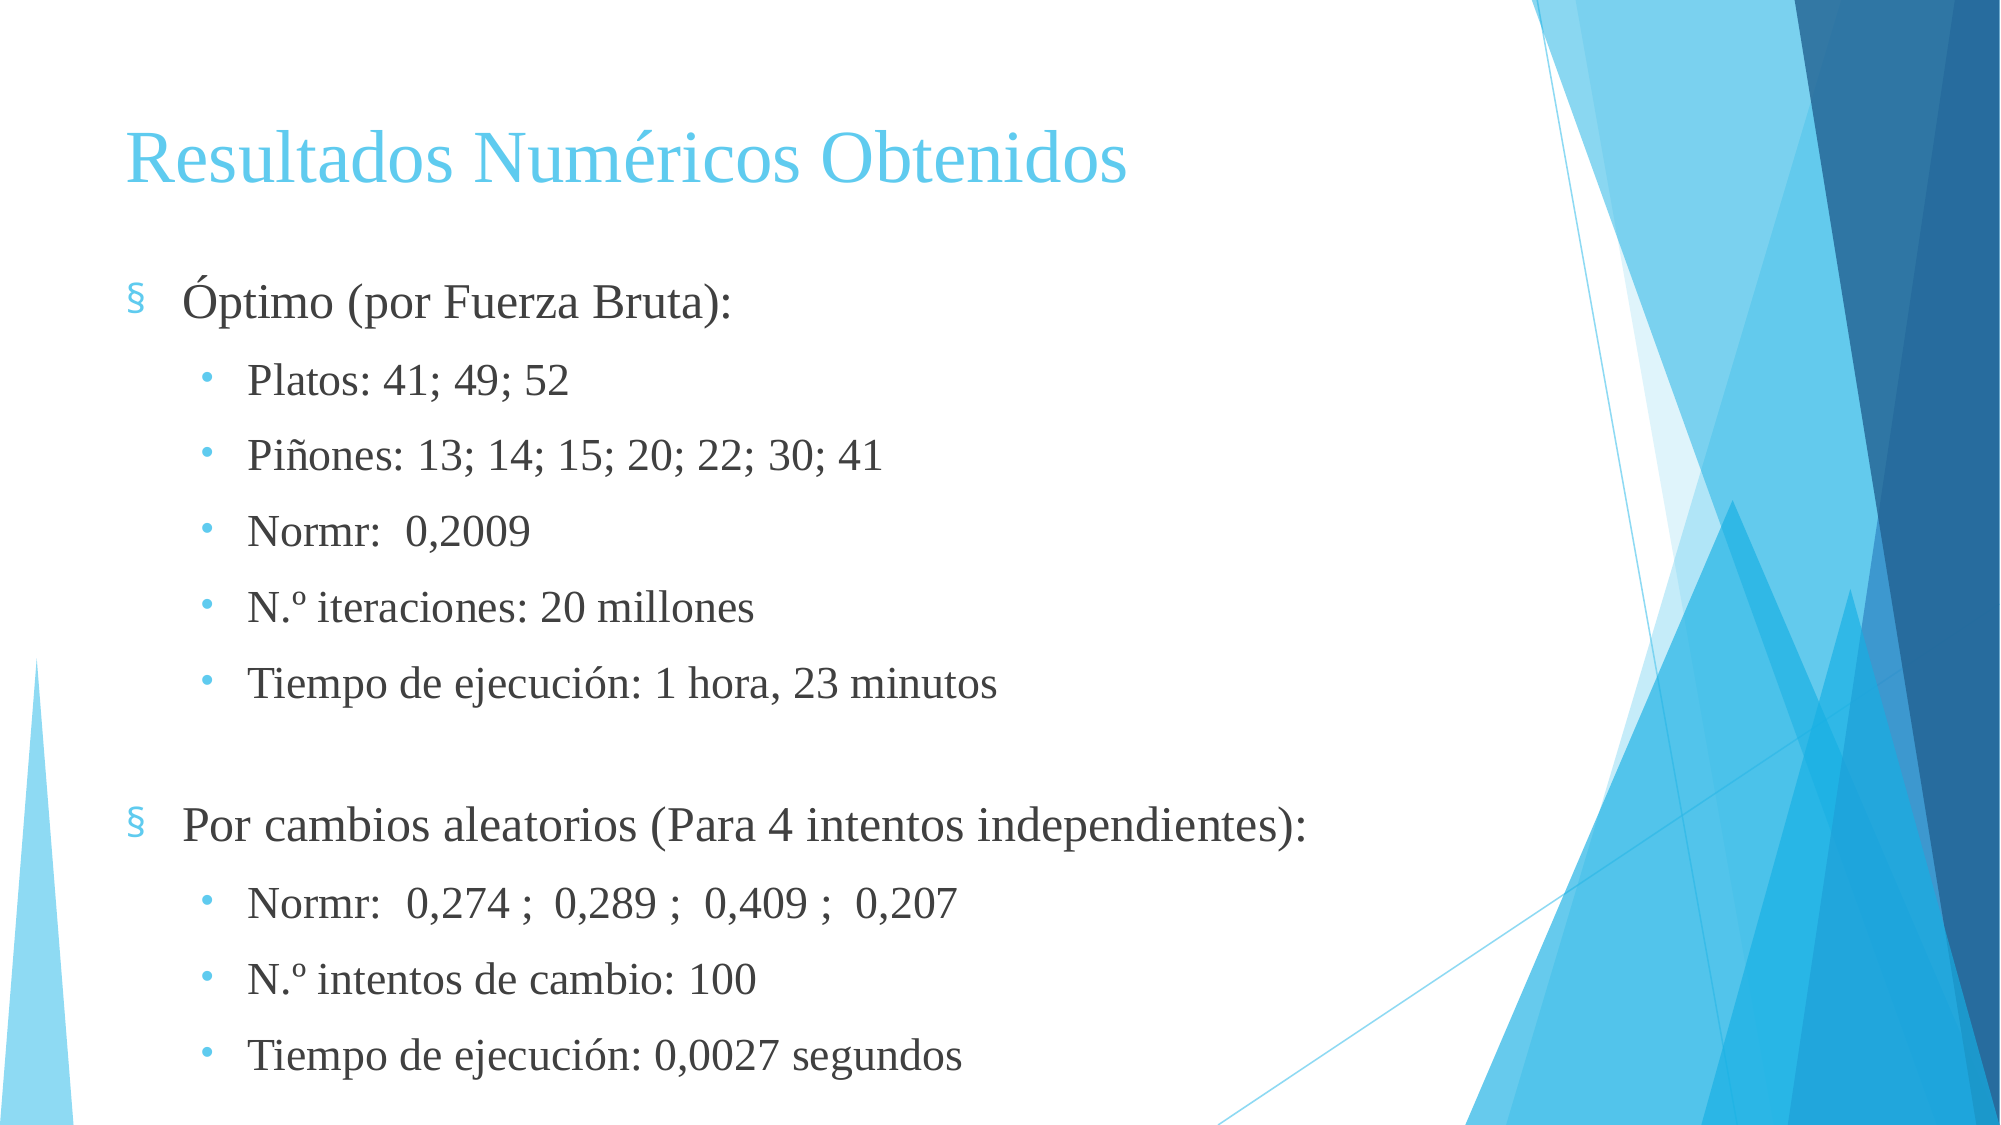

# Resultados Numéricos Obtenidos
Óptimo (por Fuerza Bruta):
Platos: 41; 49; 52
Piñones: 13; 14; 15; 20; 22; 30; 41
Normr: 0,2009
N.º iteraciones: 20 millones
Tiempo de ejecución: 1 hora, 23 minutos
Por cambios aleatorios (Para 4 intentos independientes):
Normr:	 0,274 ;	 0,289 ; 0,409 ; 0,207
N.º intentos de cambio: 100
Tiempo de ejecución: 0,0027 segundos